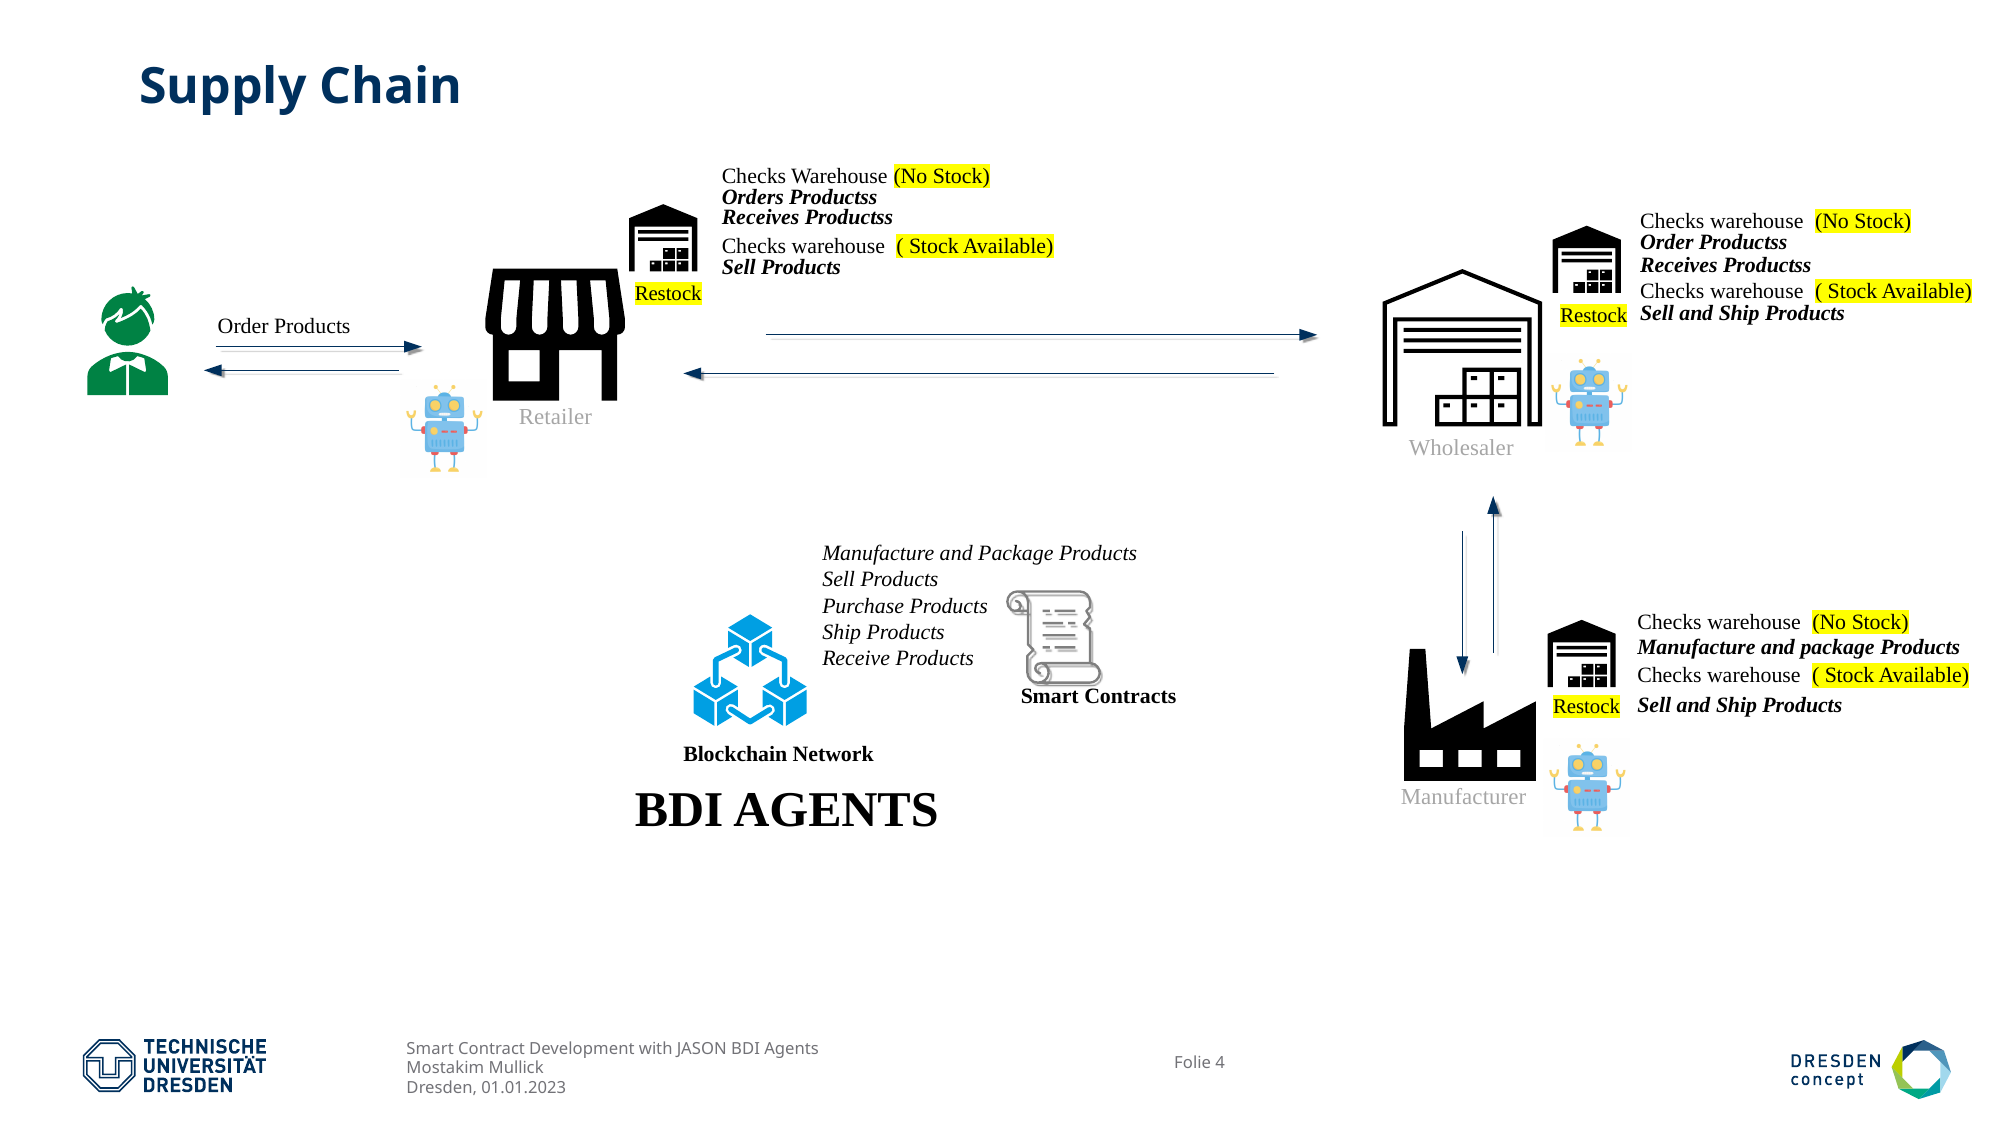

# Supply Chain
Checks Warehouse (No Stock)
Orders Productss
Receives Productss
Checks warehouse (No Stock)
Order Productss
Checks warehouse ( Stock Available)
Receives Productss
Sell Products
Checks warehouse ( Stock Available)
Restock
Sell and Ship Products
Restock
Order Products
Retailer
Wholesaler
Manufacture and Package Products
Sell Products
Purchase Products
Ship Products
Receive Products
Checks warehouse (No Stock)
Manufacture and package Products
Checks warehouse ( Stock Available)
Smart Contracts
Sell and Ship Products
Restock
Blockchain Network
BDI AGENTS
Manufacturer